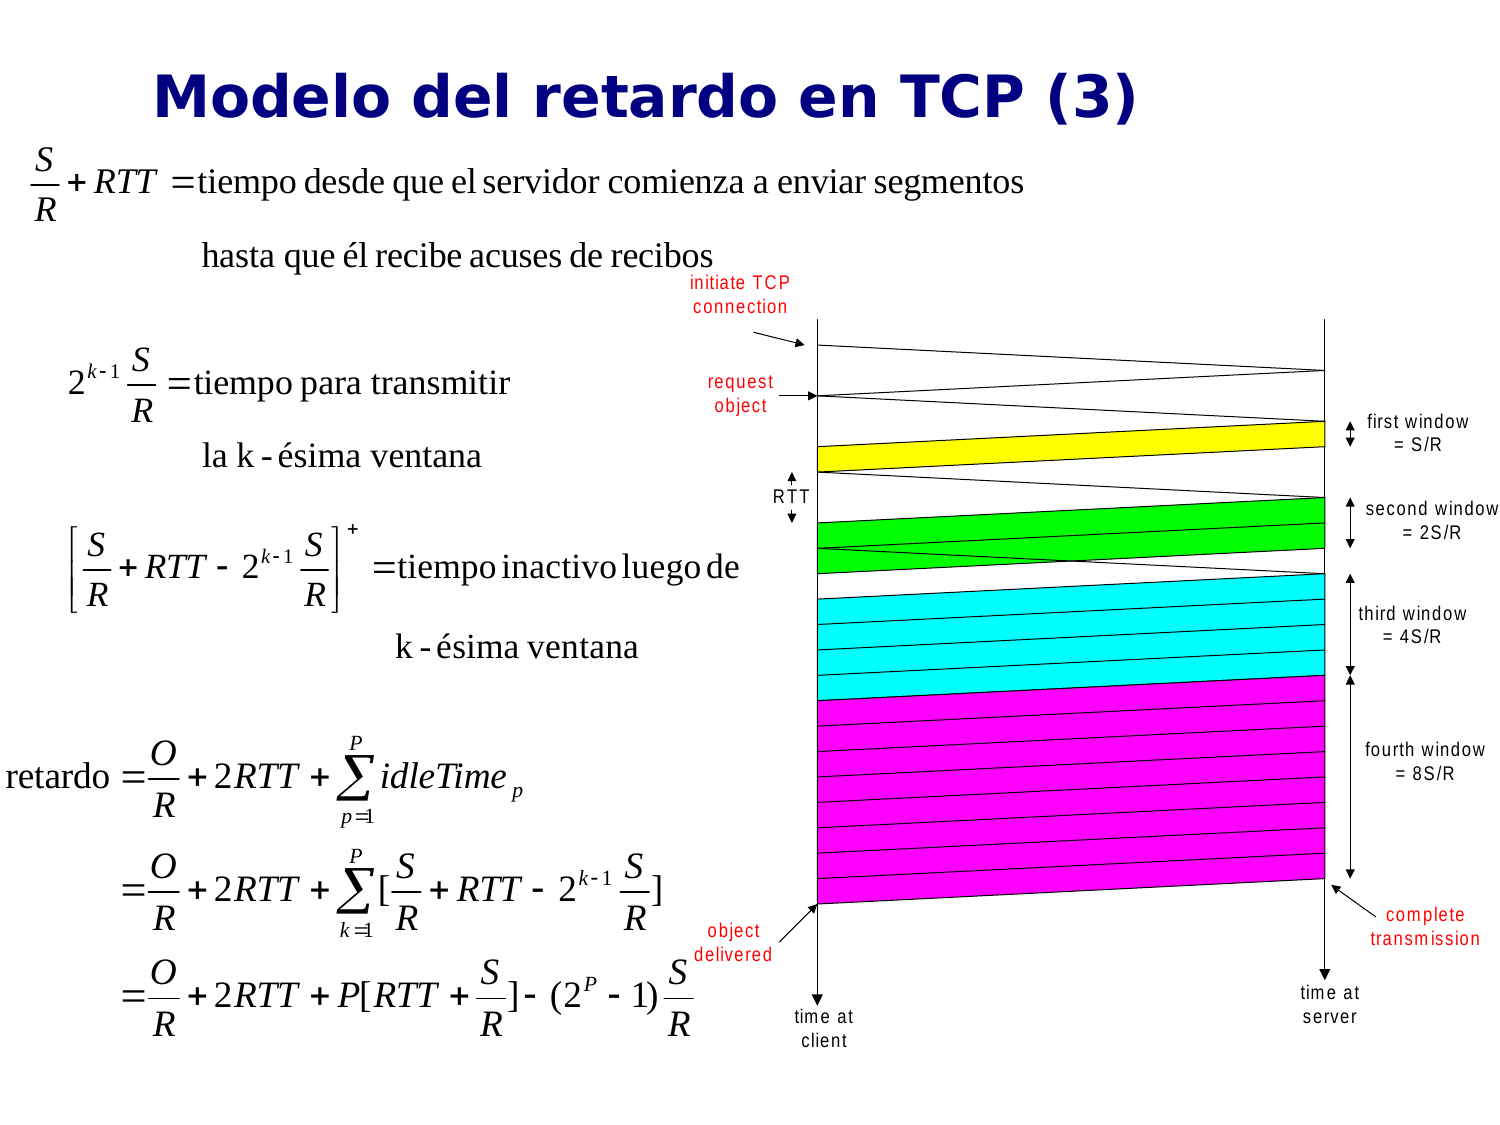

# Modelo del retardo en TCP (3)